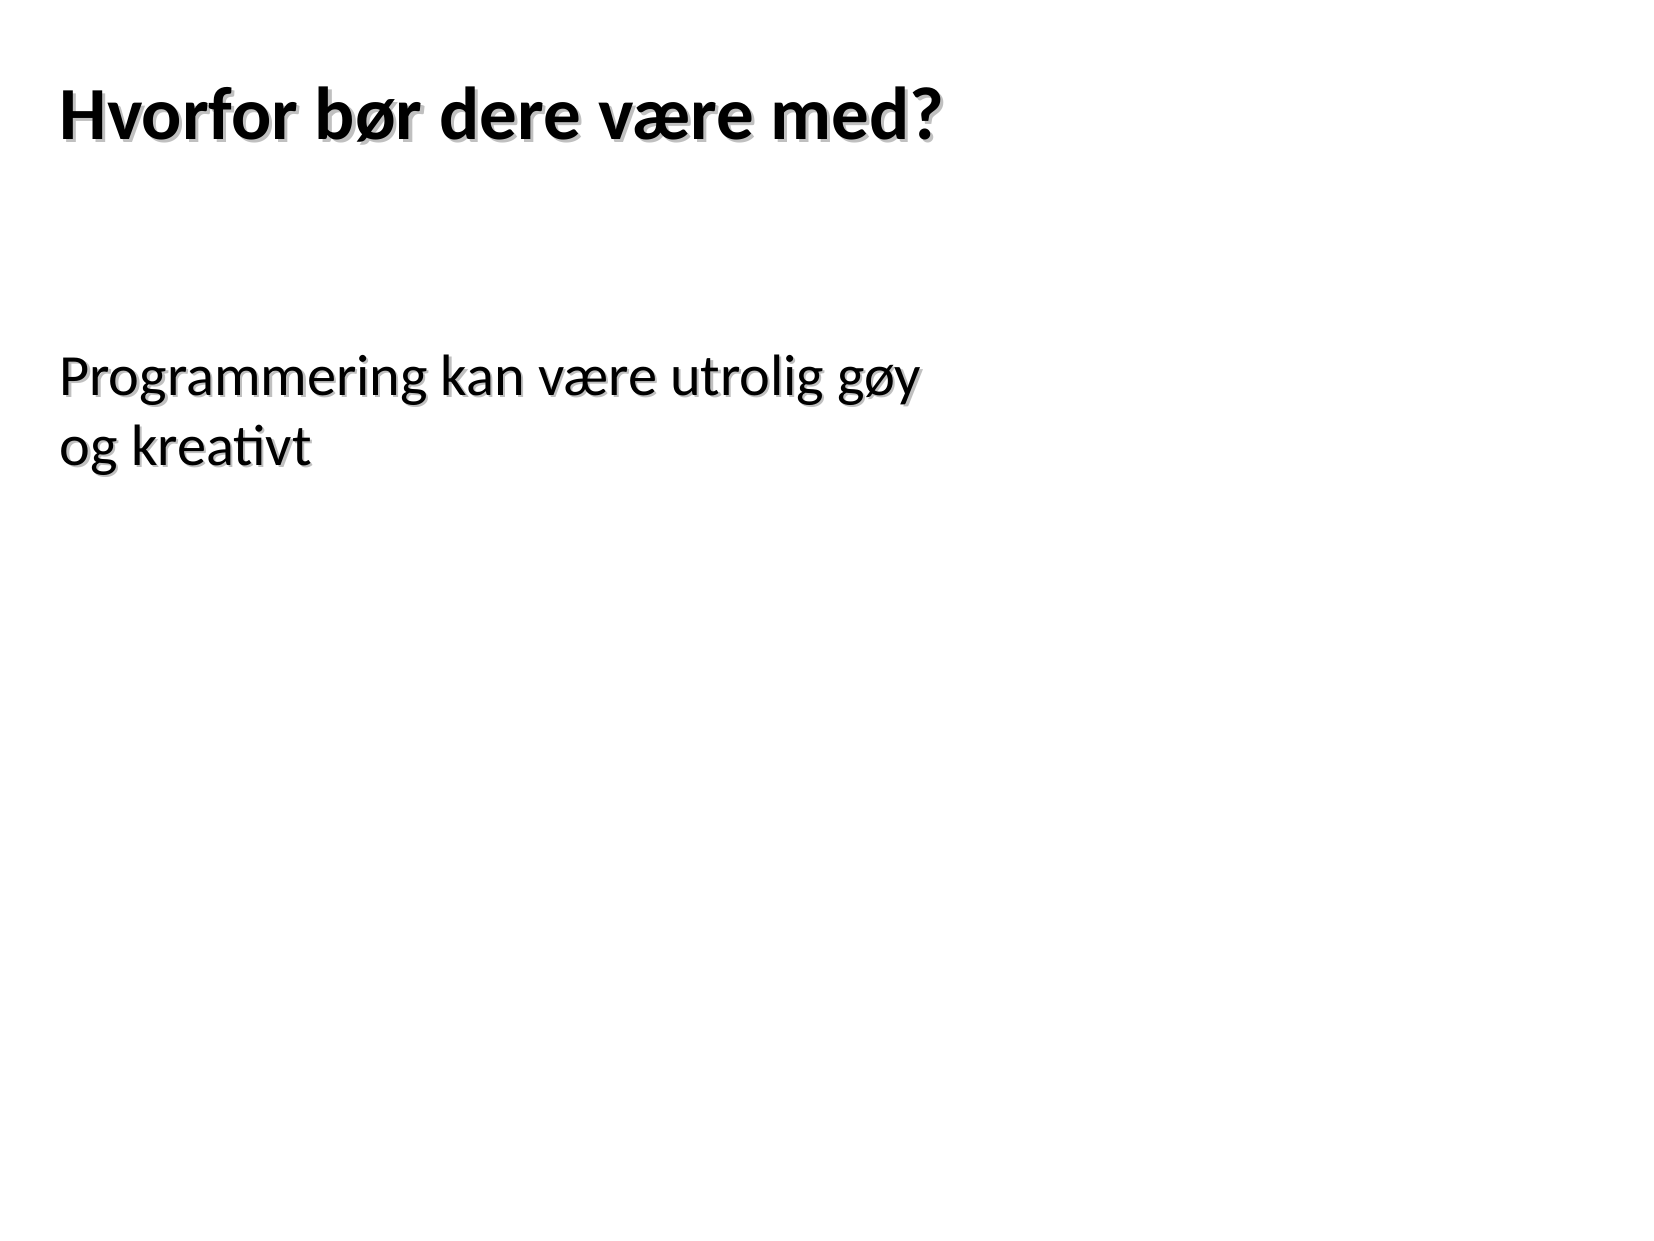

Hvorfor bør dere være med?
Programmering kan være utrolig gøy
og kreativt